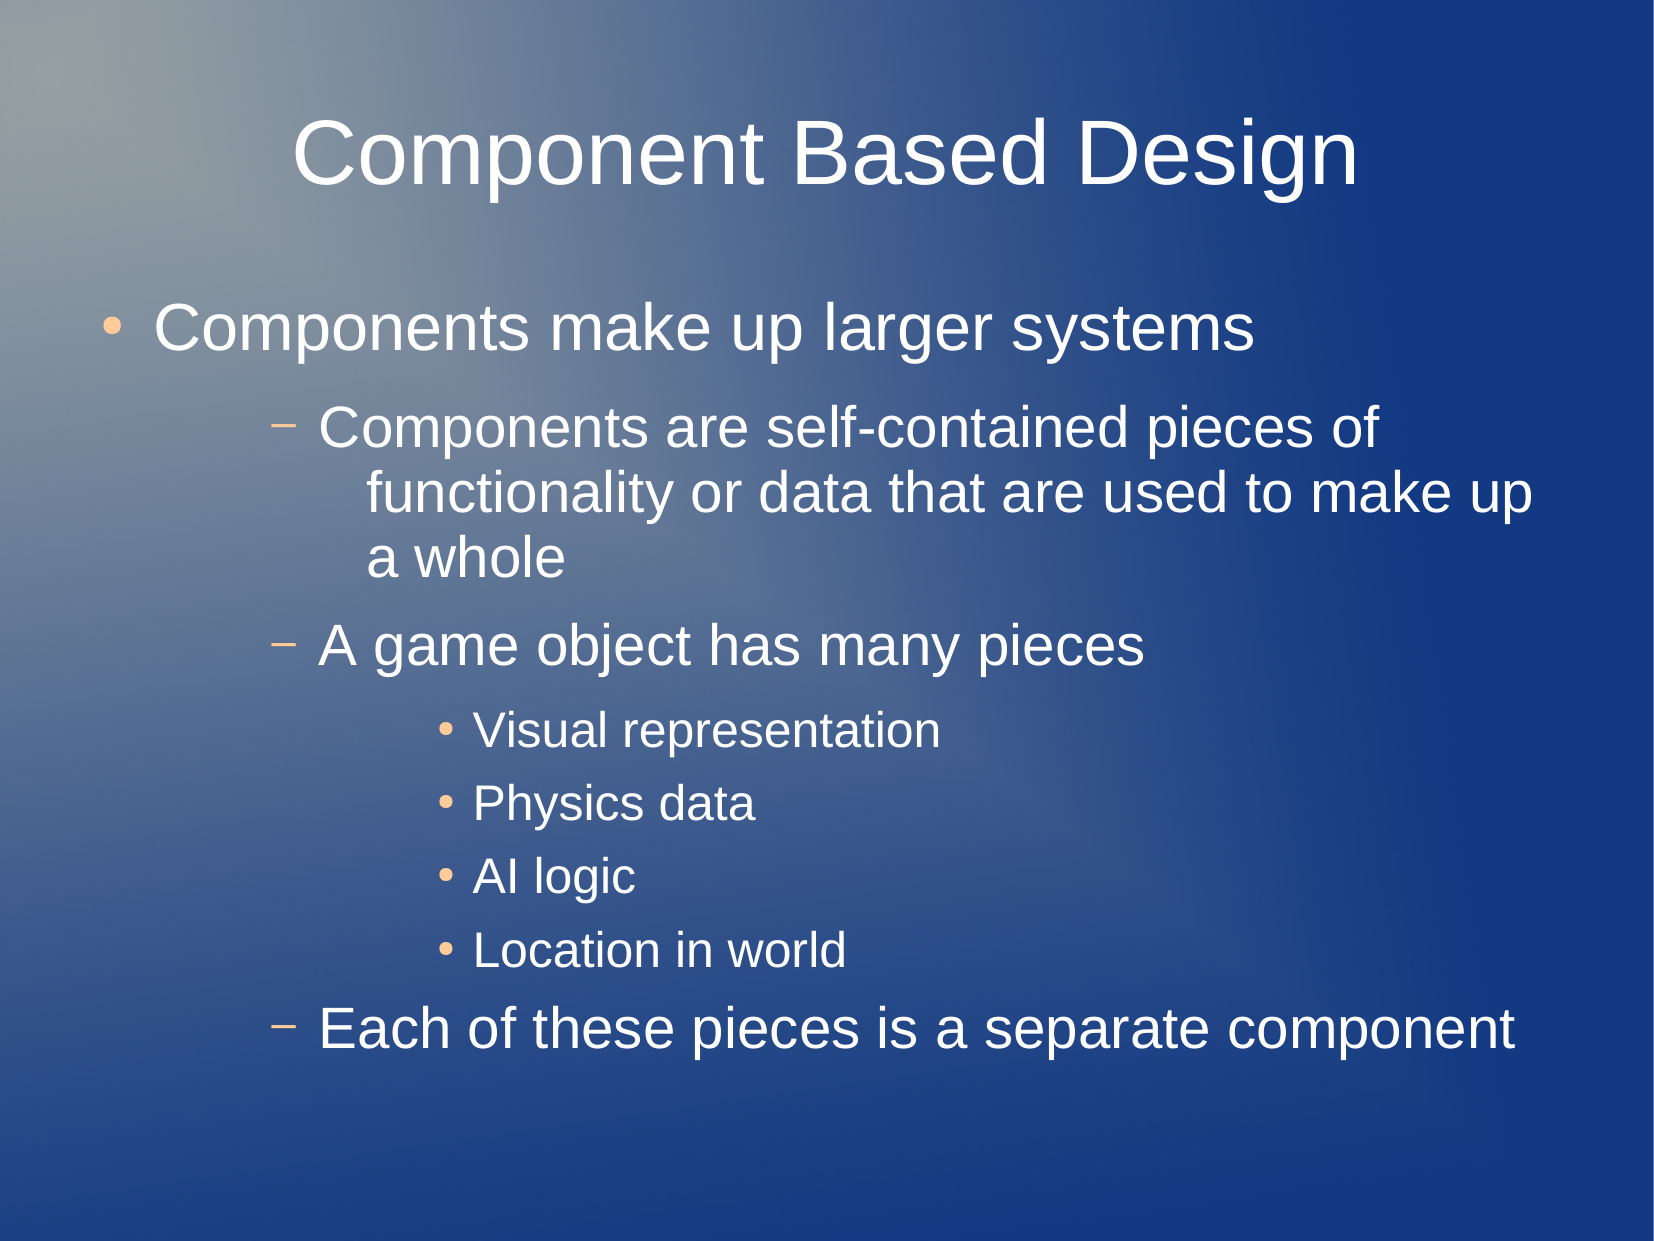

# Component Based Design
Components make up larger systems
Components are self-contained pieces of functionality or data that are used to make up a whole
A game object has many pieces
Visual representation
Physics data
AI logic
Location in world
Each of these pieces is a separate component